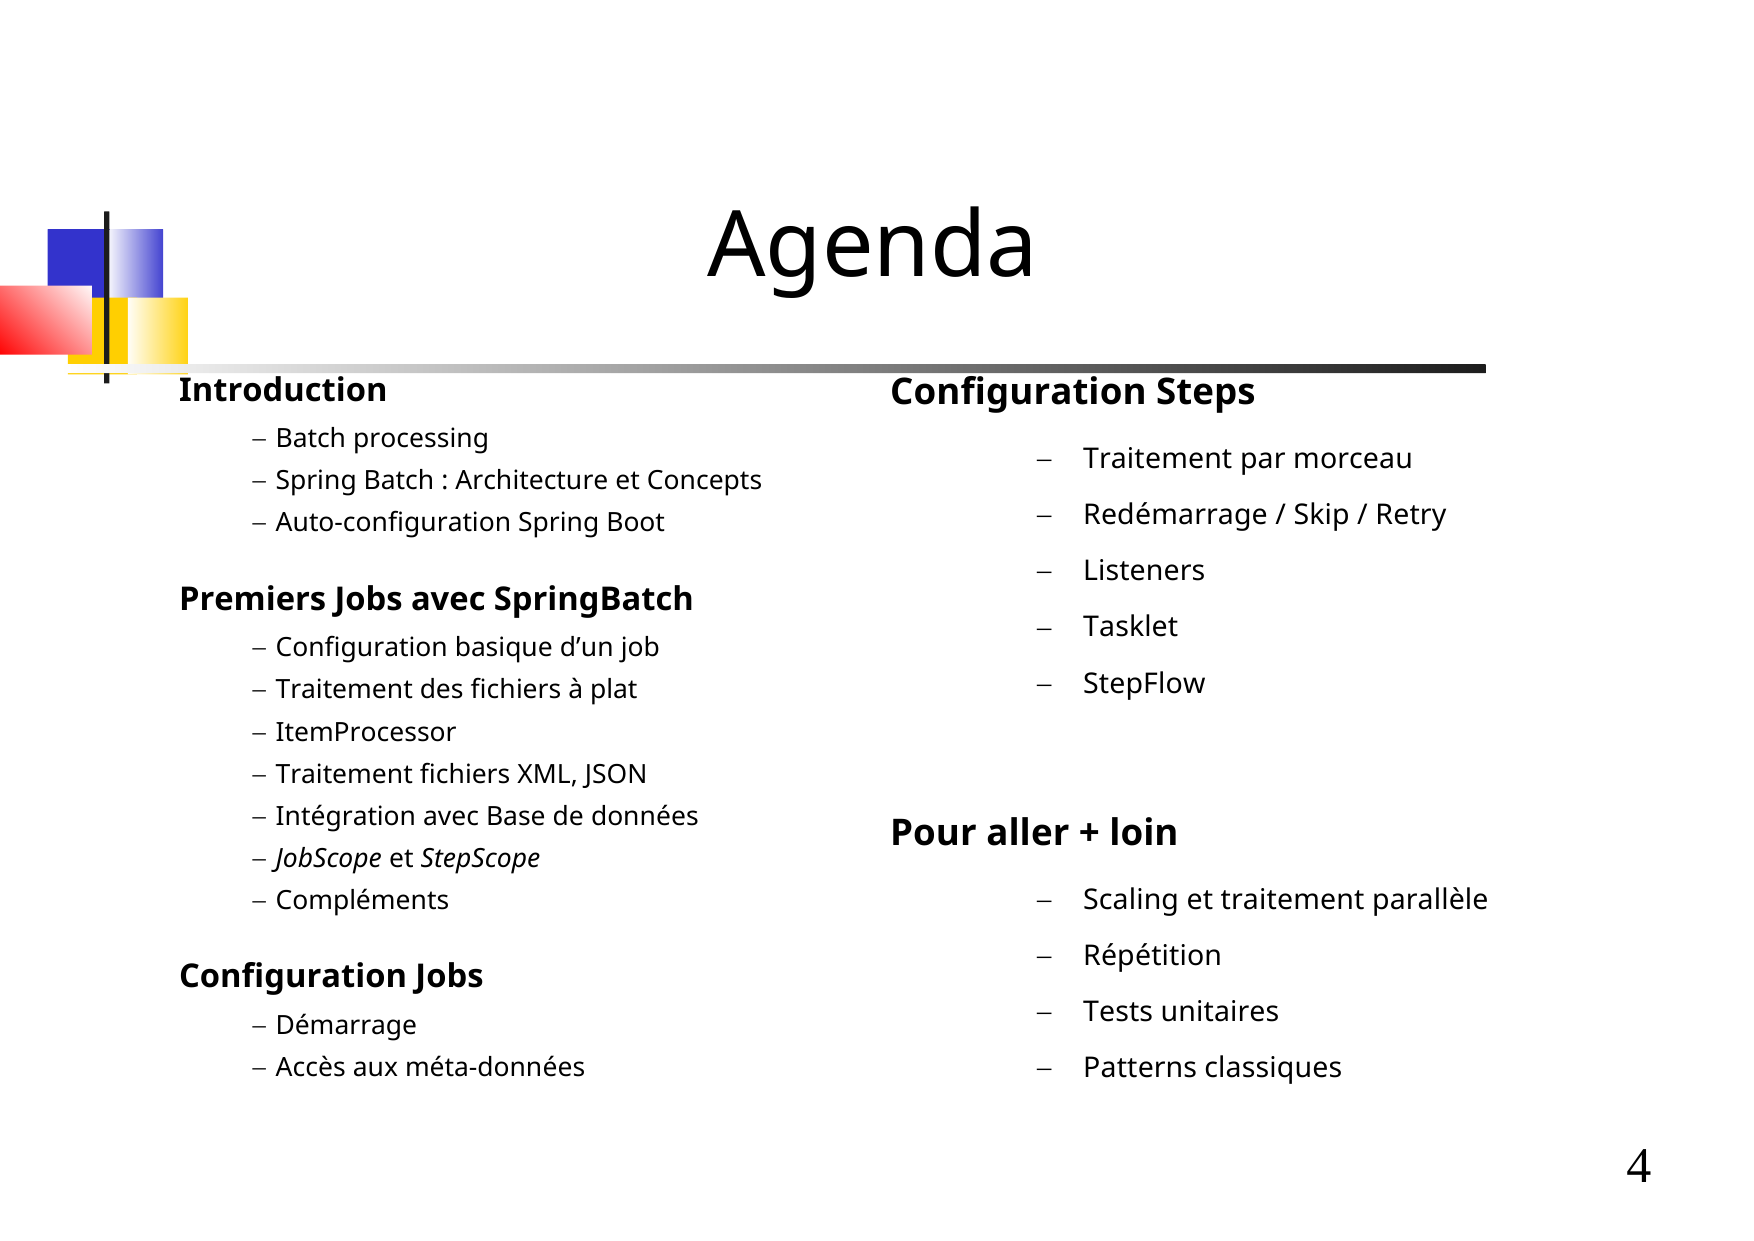

# Agenda
Introduction
Batch processing
Spring Batch : Architecture et Concepts
Auto-configuration Spring Boot
Premiers Jobs avec SpringBatch
Configuration basique d’un job
Traitement des fichiers à plat
ItemProcessor
Traitement fichiers XML, JSON
Intégration avec Base de données
JobScope et StepScope
Compléments
Configuration Jobs
Démarrage
Accès aux méta-données
Configuration Steps
Traitement par morceau
Redémarrage / Skip / Retry
Listeners
Tasklet
StepFlow
Pour aller + loin
Scaling et traitement parallèle
Répétition
Tests unitaires
Patterns classiques